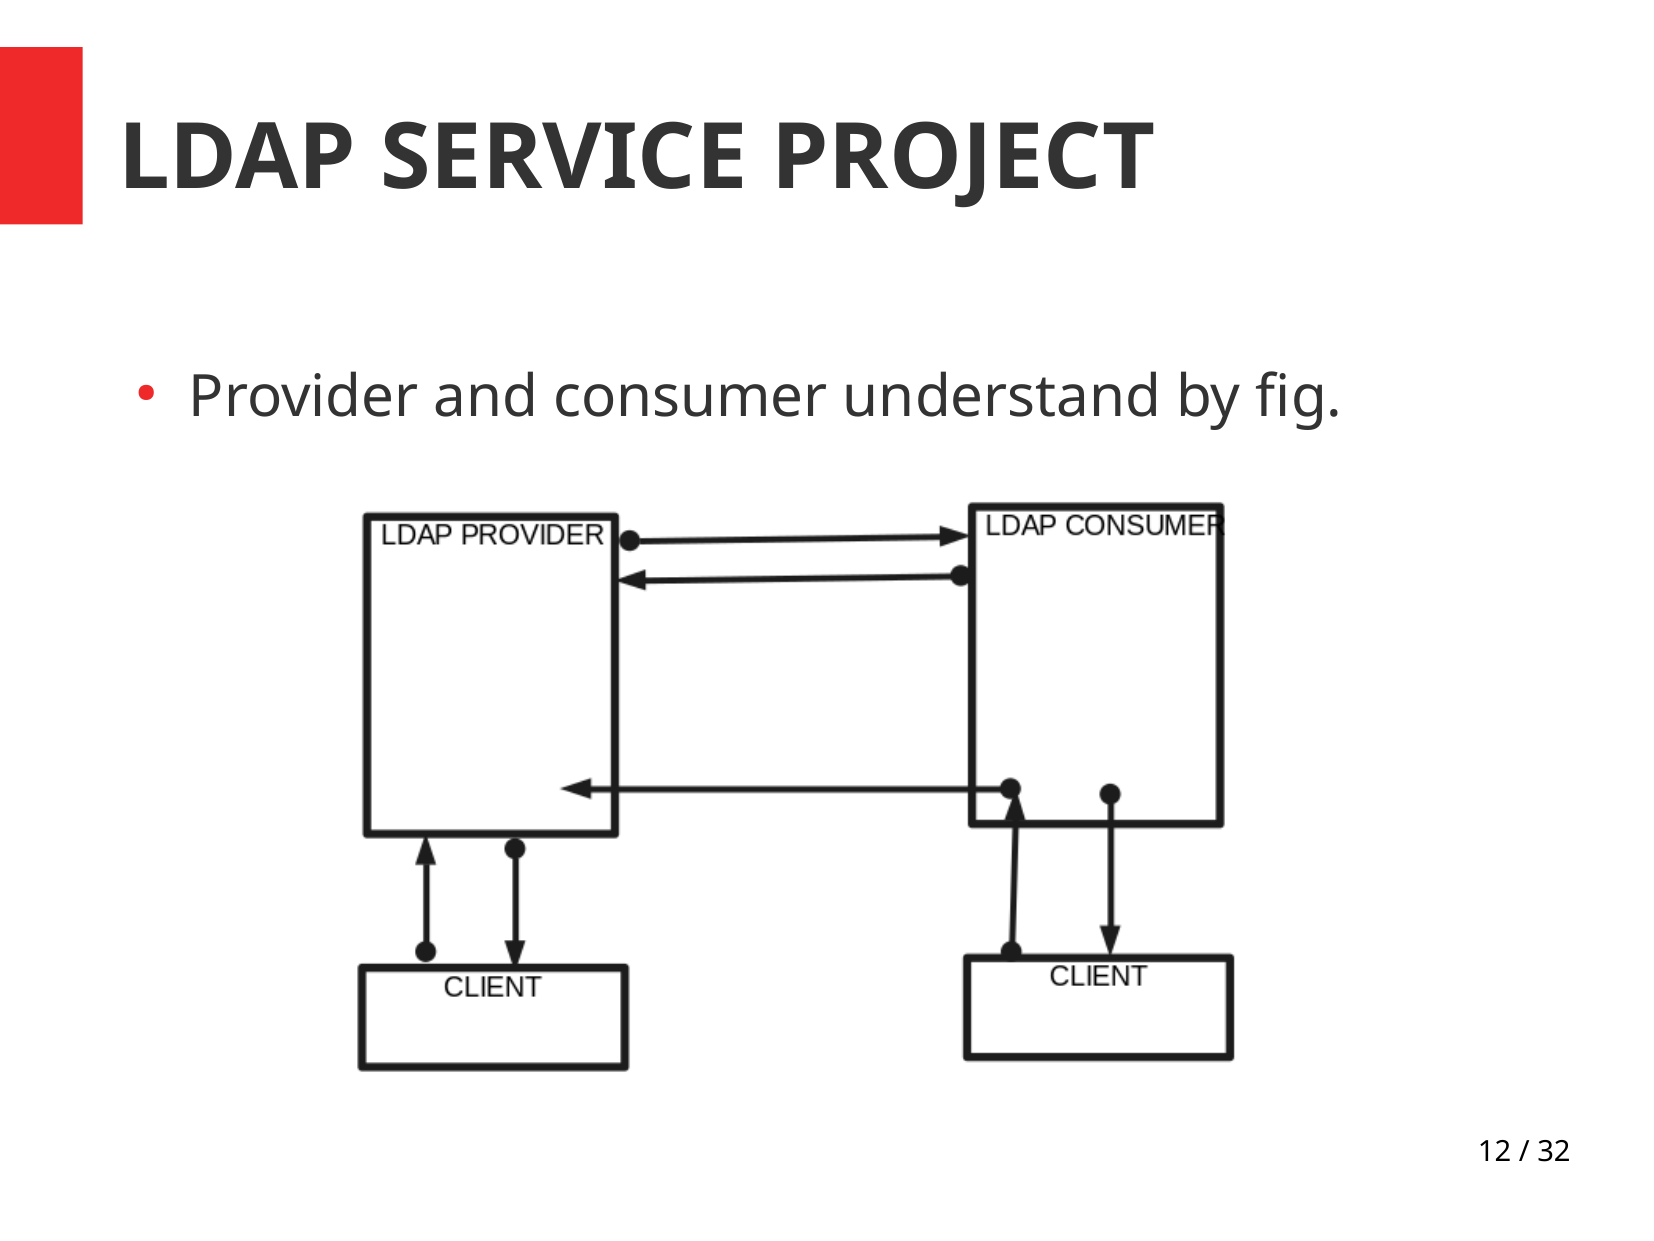

# LDAP SERVICE PROJECT
Provider and consumer understand by fig.
12